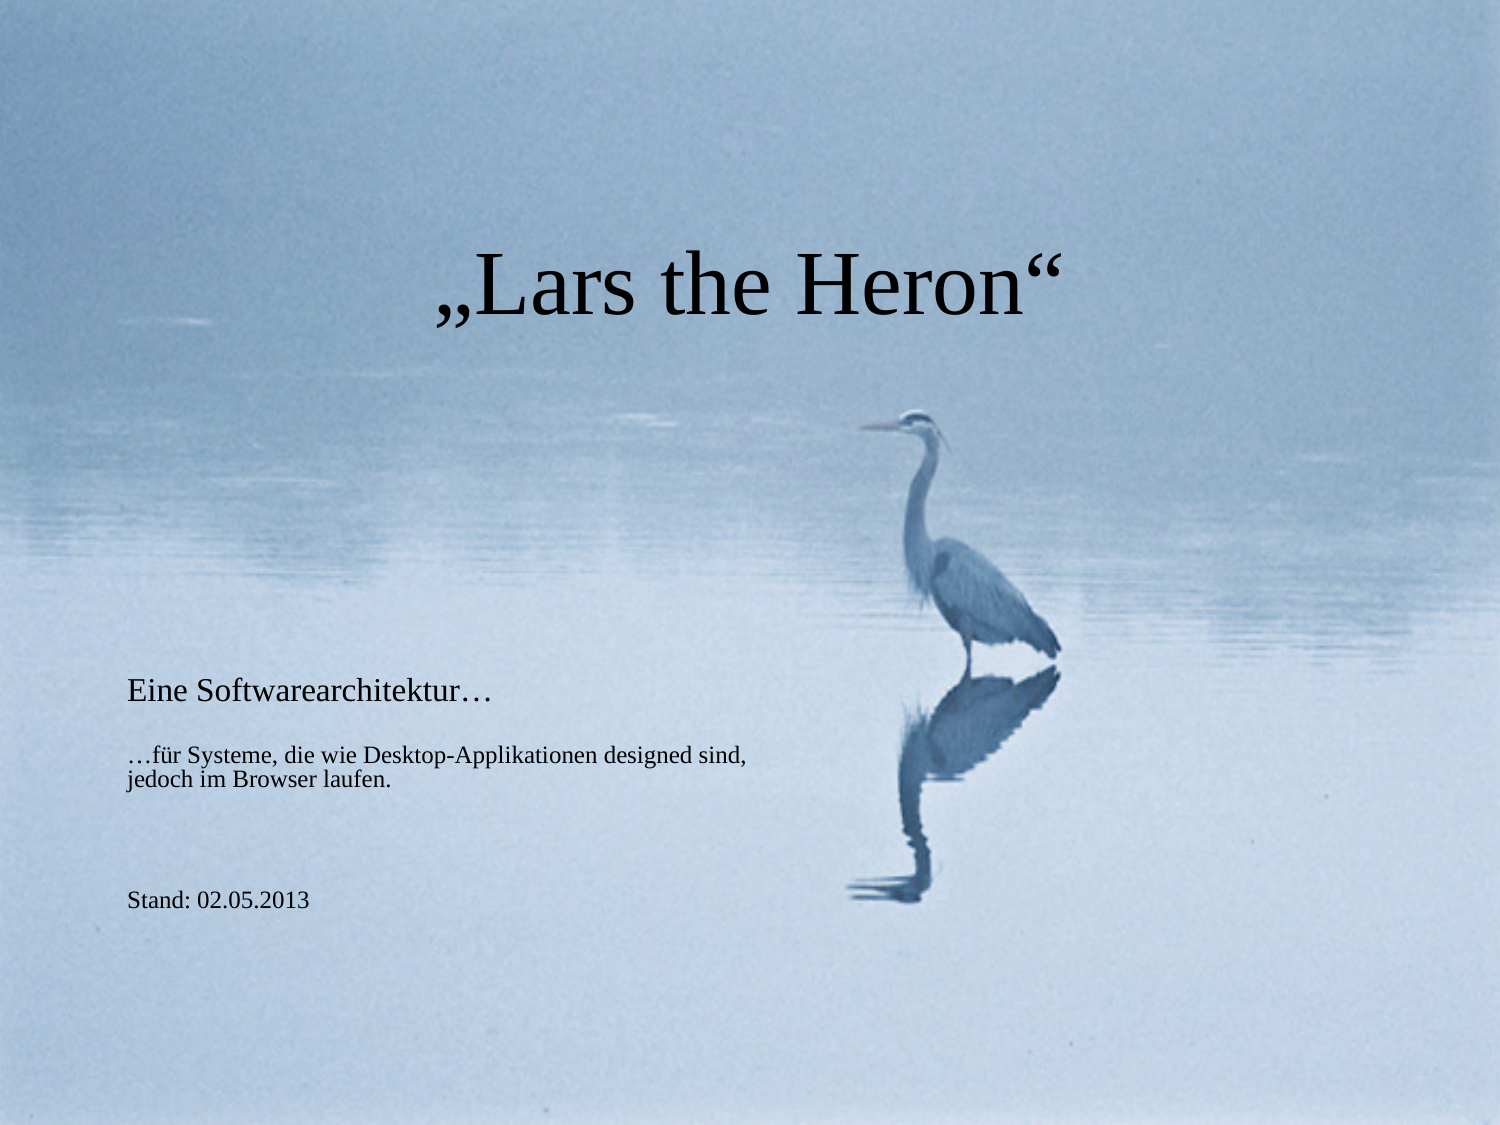

# „Lars the Heron“
Eine Softwarearchitektur…
…für Systeme, die wie Desktop-Applikationen designed sind, jedoch im Browser laufen.
Stand: 02.05.2013